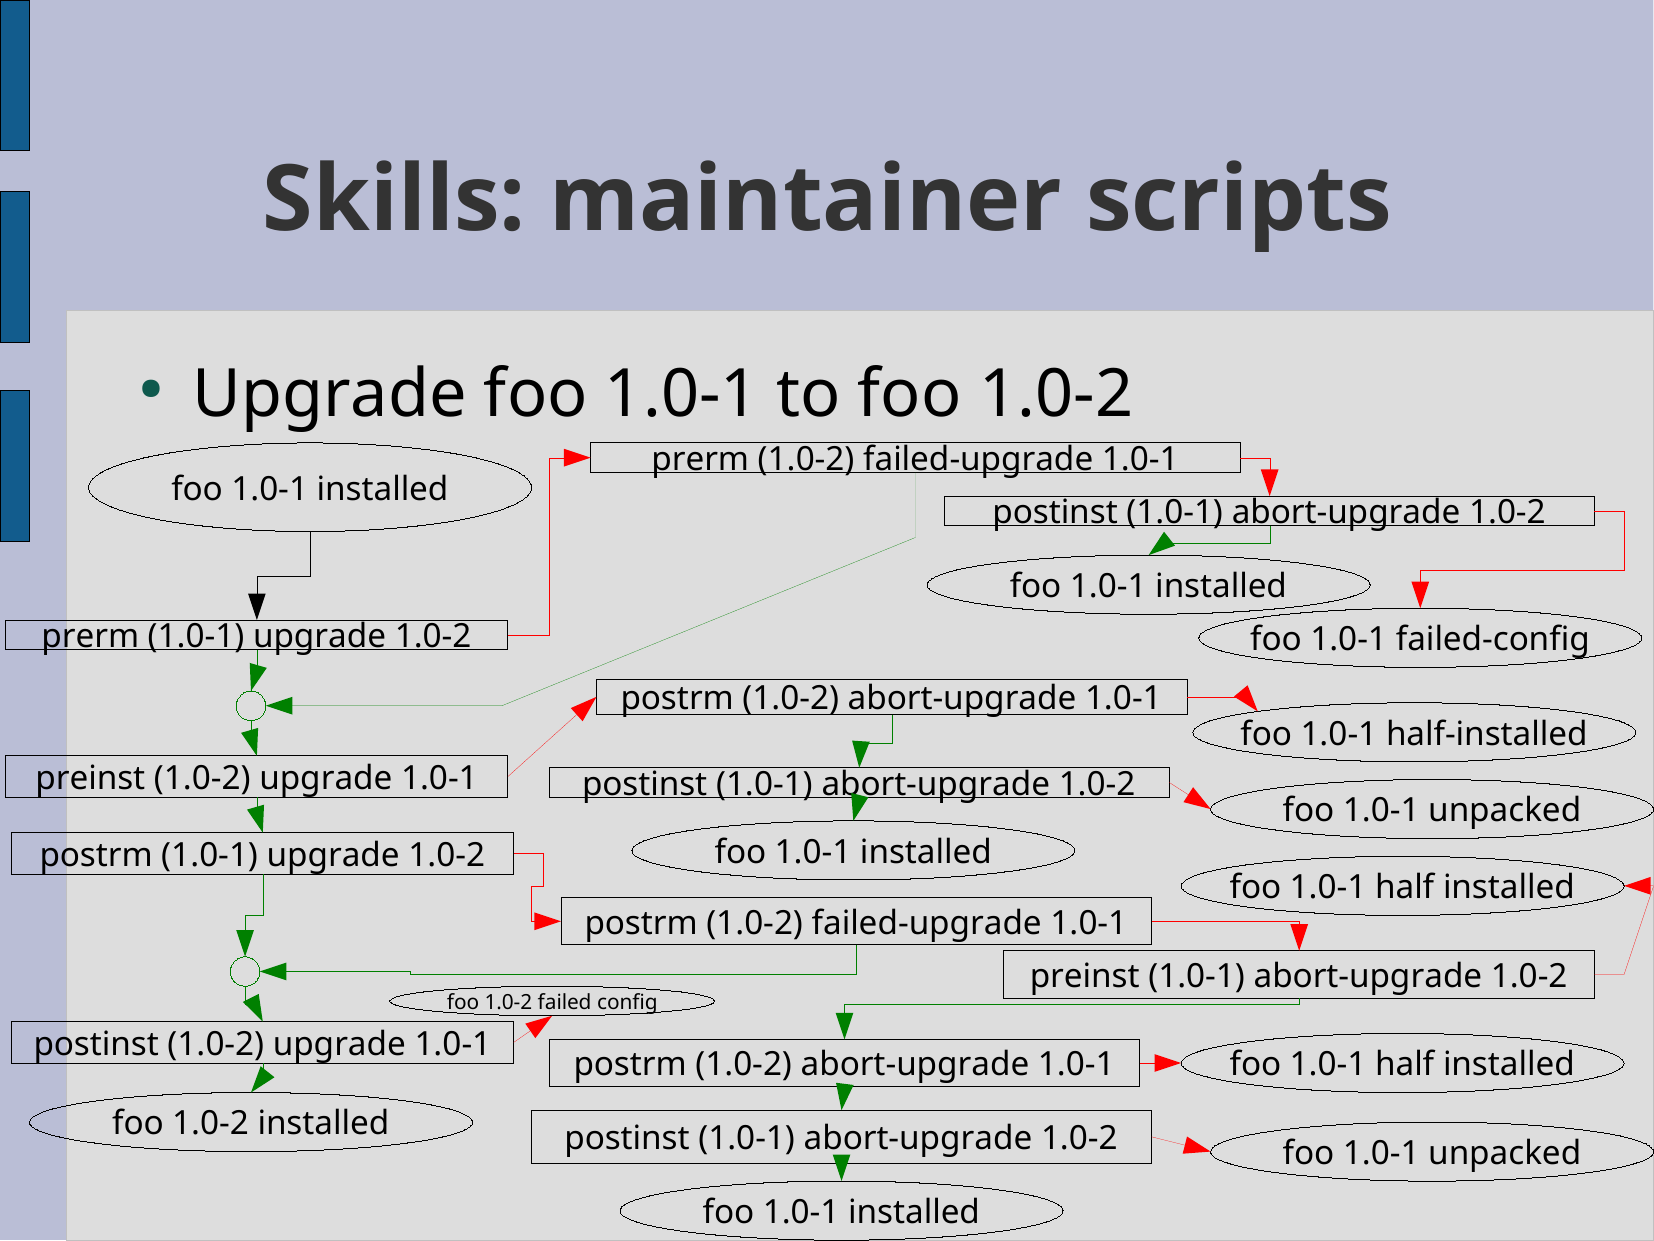

# Skills: maintainer scripts
Upgrade foo 1.0-1 to foo 1.0-2
foo 1.0-1 installed
prerm (1.0-2) failed-upgrade 1.0-1
postinst (1.0-1) abort-upgrade 1.0-2
foo 1.0-1 installed
foo 1.0-1 failed-config
prerm (1.0-1) upgrade 1.0-2
postrm (1.0-2) abort-upgrade 1.0-1
foo 1.0-1 half-installed
preinst (1.0-2) upgrade 1.0-1
postinst (1.0-1) abort-upgrade 1.0-2
foo 1.0-1 unpacked
foo 1.0-1 installed
postrm (1.0-1) upgrade 1.0-2
foo 1.0-1 half installed
postrm (1.0-2) failed-upgrade 1.0-1
preinst (1.0-1) abort-upgrade 1.0-2
foo 1.0-2 failed config
postinst (1.0-2) upgrade 1.0-1
foo 1.0-1 half installed
postrm (1.0-2) abort-upgrade 1.0-1
foo 1.0-2 installed
postinst (1.0-1) abort-upgrade 1.0-2
foo 1.0-1 unpacked
foo 1.0-1 installed